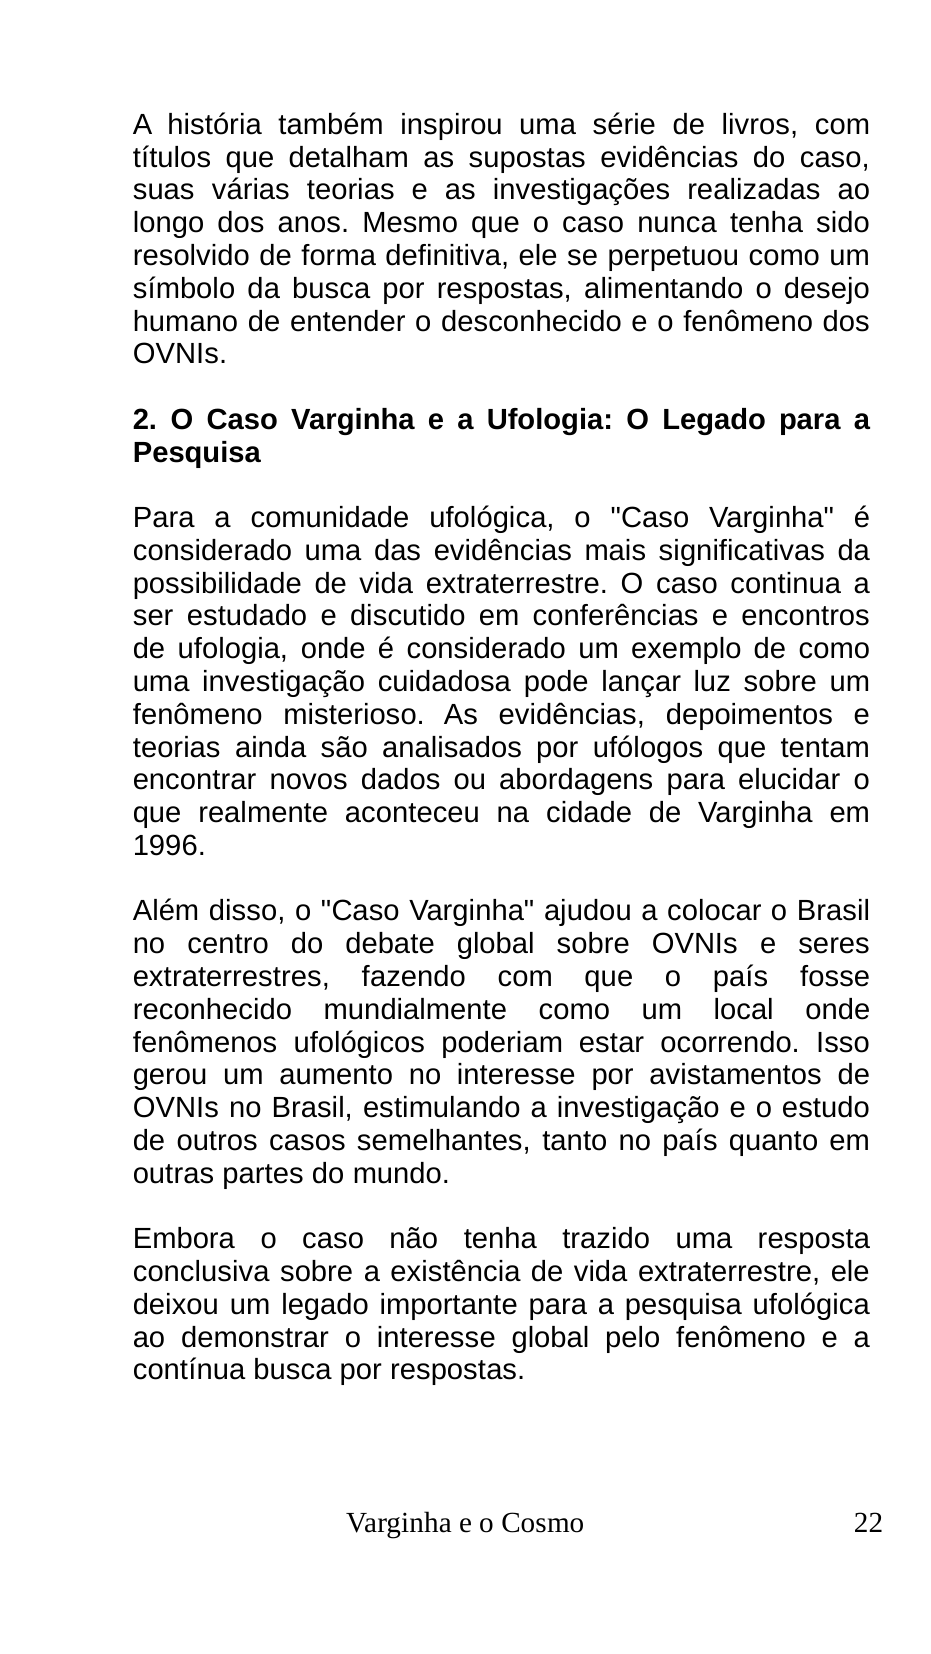

A história também inspirou uma série de livros, com títulos que detalham as supostas evidências do caso, suas várias teorias e as investigações realizadas ao longo dos anos. Mesmo que o caso nunca tenha sido resolvido de forma definitiva, ele se perpetuou como um símbolo da busca por respostas, alimentando o desejo humano de entender o desconhecido e o fenômeno dos OVNIs.
2. O Caso Varginha e a Ufologia: O Legado para a Pesquisa
Para a comunidade ufológica, o "Caso Varginha" é considerado uma das evidências mais significativas da possibilidade de vida extraterrestre. O caso continua a ser estudado e discutido em conferências e encontros de ufologia, onde é considerado um exemplo de como uma investigação cuidadosa pode lançar luz sobre um fenômeno misterioso. As evidências, depoimentos e teorias ainda são analisados por ufólogos que tentam encontrar novos dados ou abordagens para elucidar o que realmente aconteceu na cidade de Varginha em 1996.
Além disso, o "Caso Varginha" ajudou a colocar o Brasil no centro do debate global sobre OVNIs e seres extraterrestres, fazendo com que o país fosse reconhecido mundialmente como um local onde fenômenos ufológicos poderiam estar ocorrendo. Isso gerou um aumento no interesse por avistamentos de OVNIs no Brasil, estimulando a investigação e o estudo de outros casos semelhantes, tanto no país quanto em outras partes do mundo.
Embora o caso não tenha trazido uma resposta conclusiva sobre a existência de vida extraterrestre, ele deixou um legado importante para a pesquisa ufológica ao demonstrar o interesse global pelo fenômeno e a contínua busca por respostas.
Varginha e o Cosmo
22